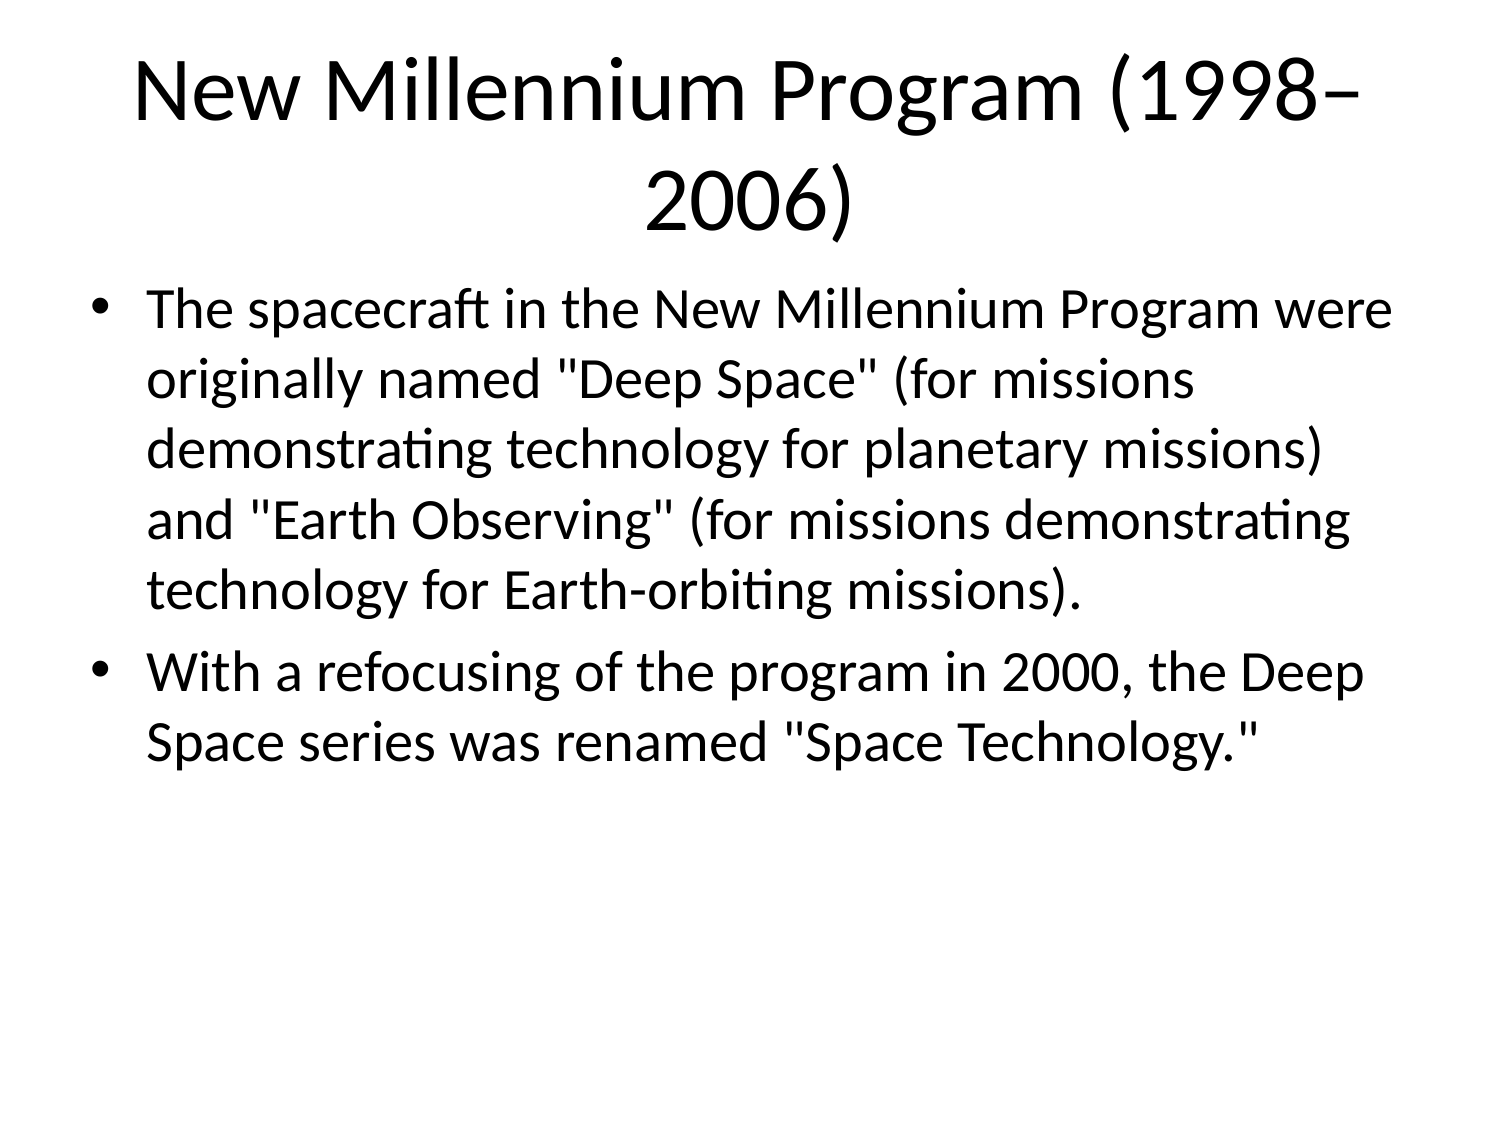

# New Millennium Program (1998–2006)
The spacecraft in the New Millennium Program were originally named "Deep Space" (for missions demonstrating technology for planetary missions) and "Earth Observing" (for missions demonstrating technology for Earth-orbiting missions).
With a refocusing of the program in 2000, the Deep Space series was renamed "Space Technology."